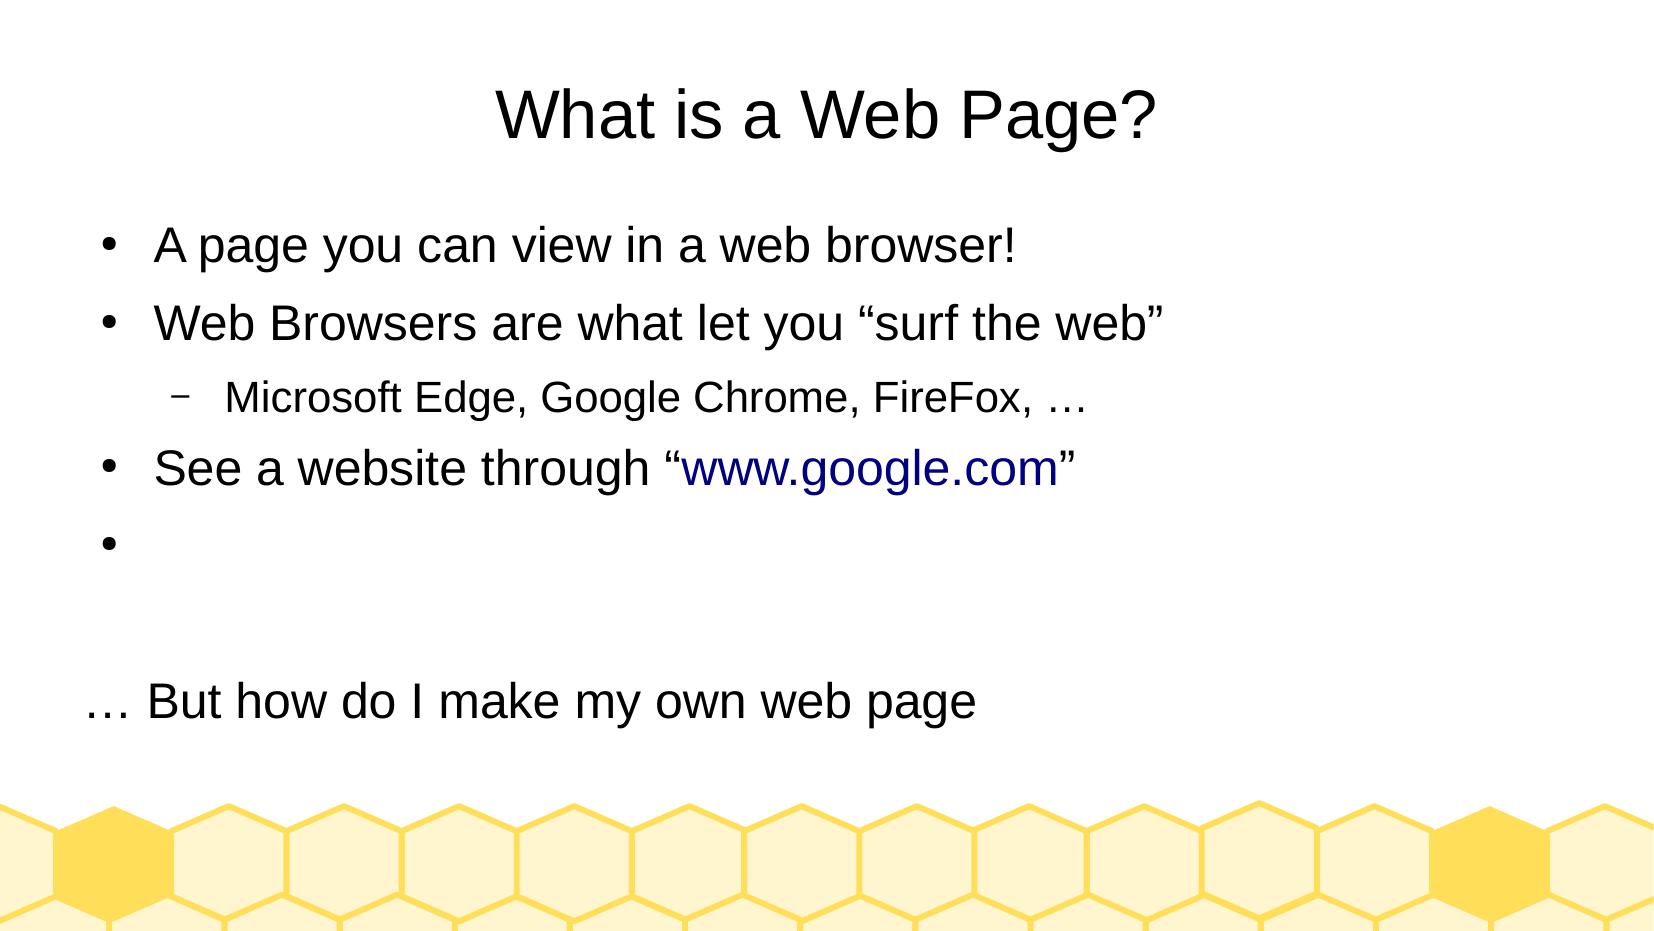

# What is a Web Page?
A page you can view in a web browser!
Web Browsers are what let you “surf the web”
Microsoft Edge, Google Chrome, FireFox, …
See a website through “www.google.com”
… But how do I make my own web page